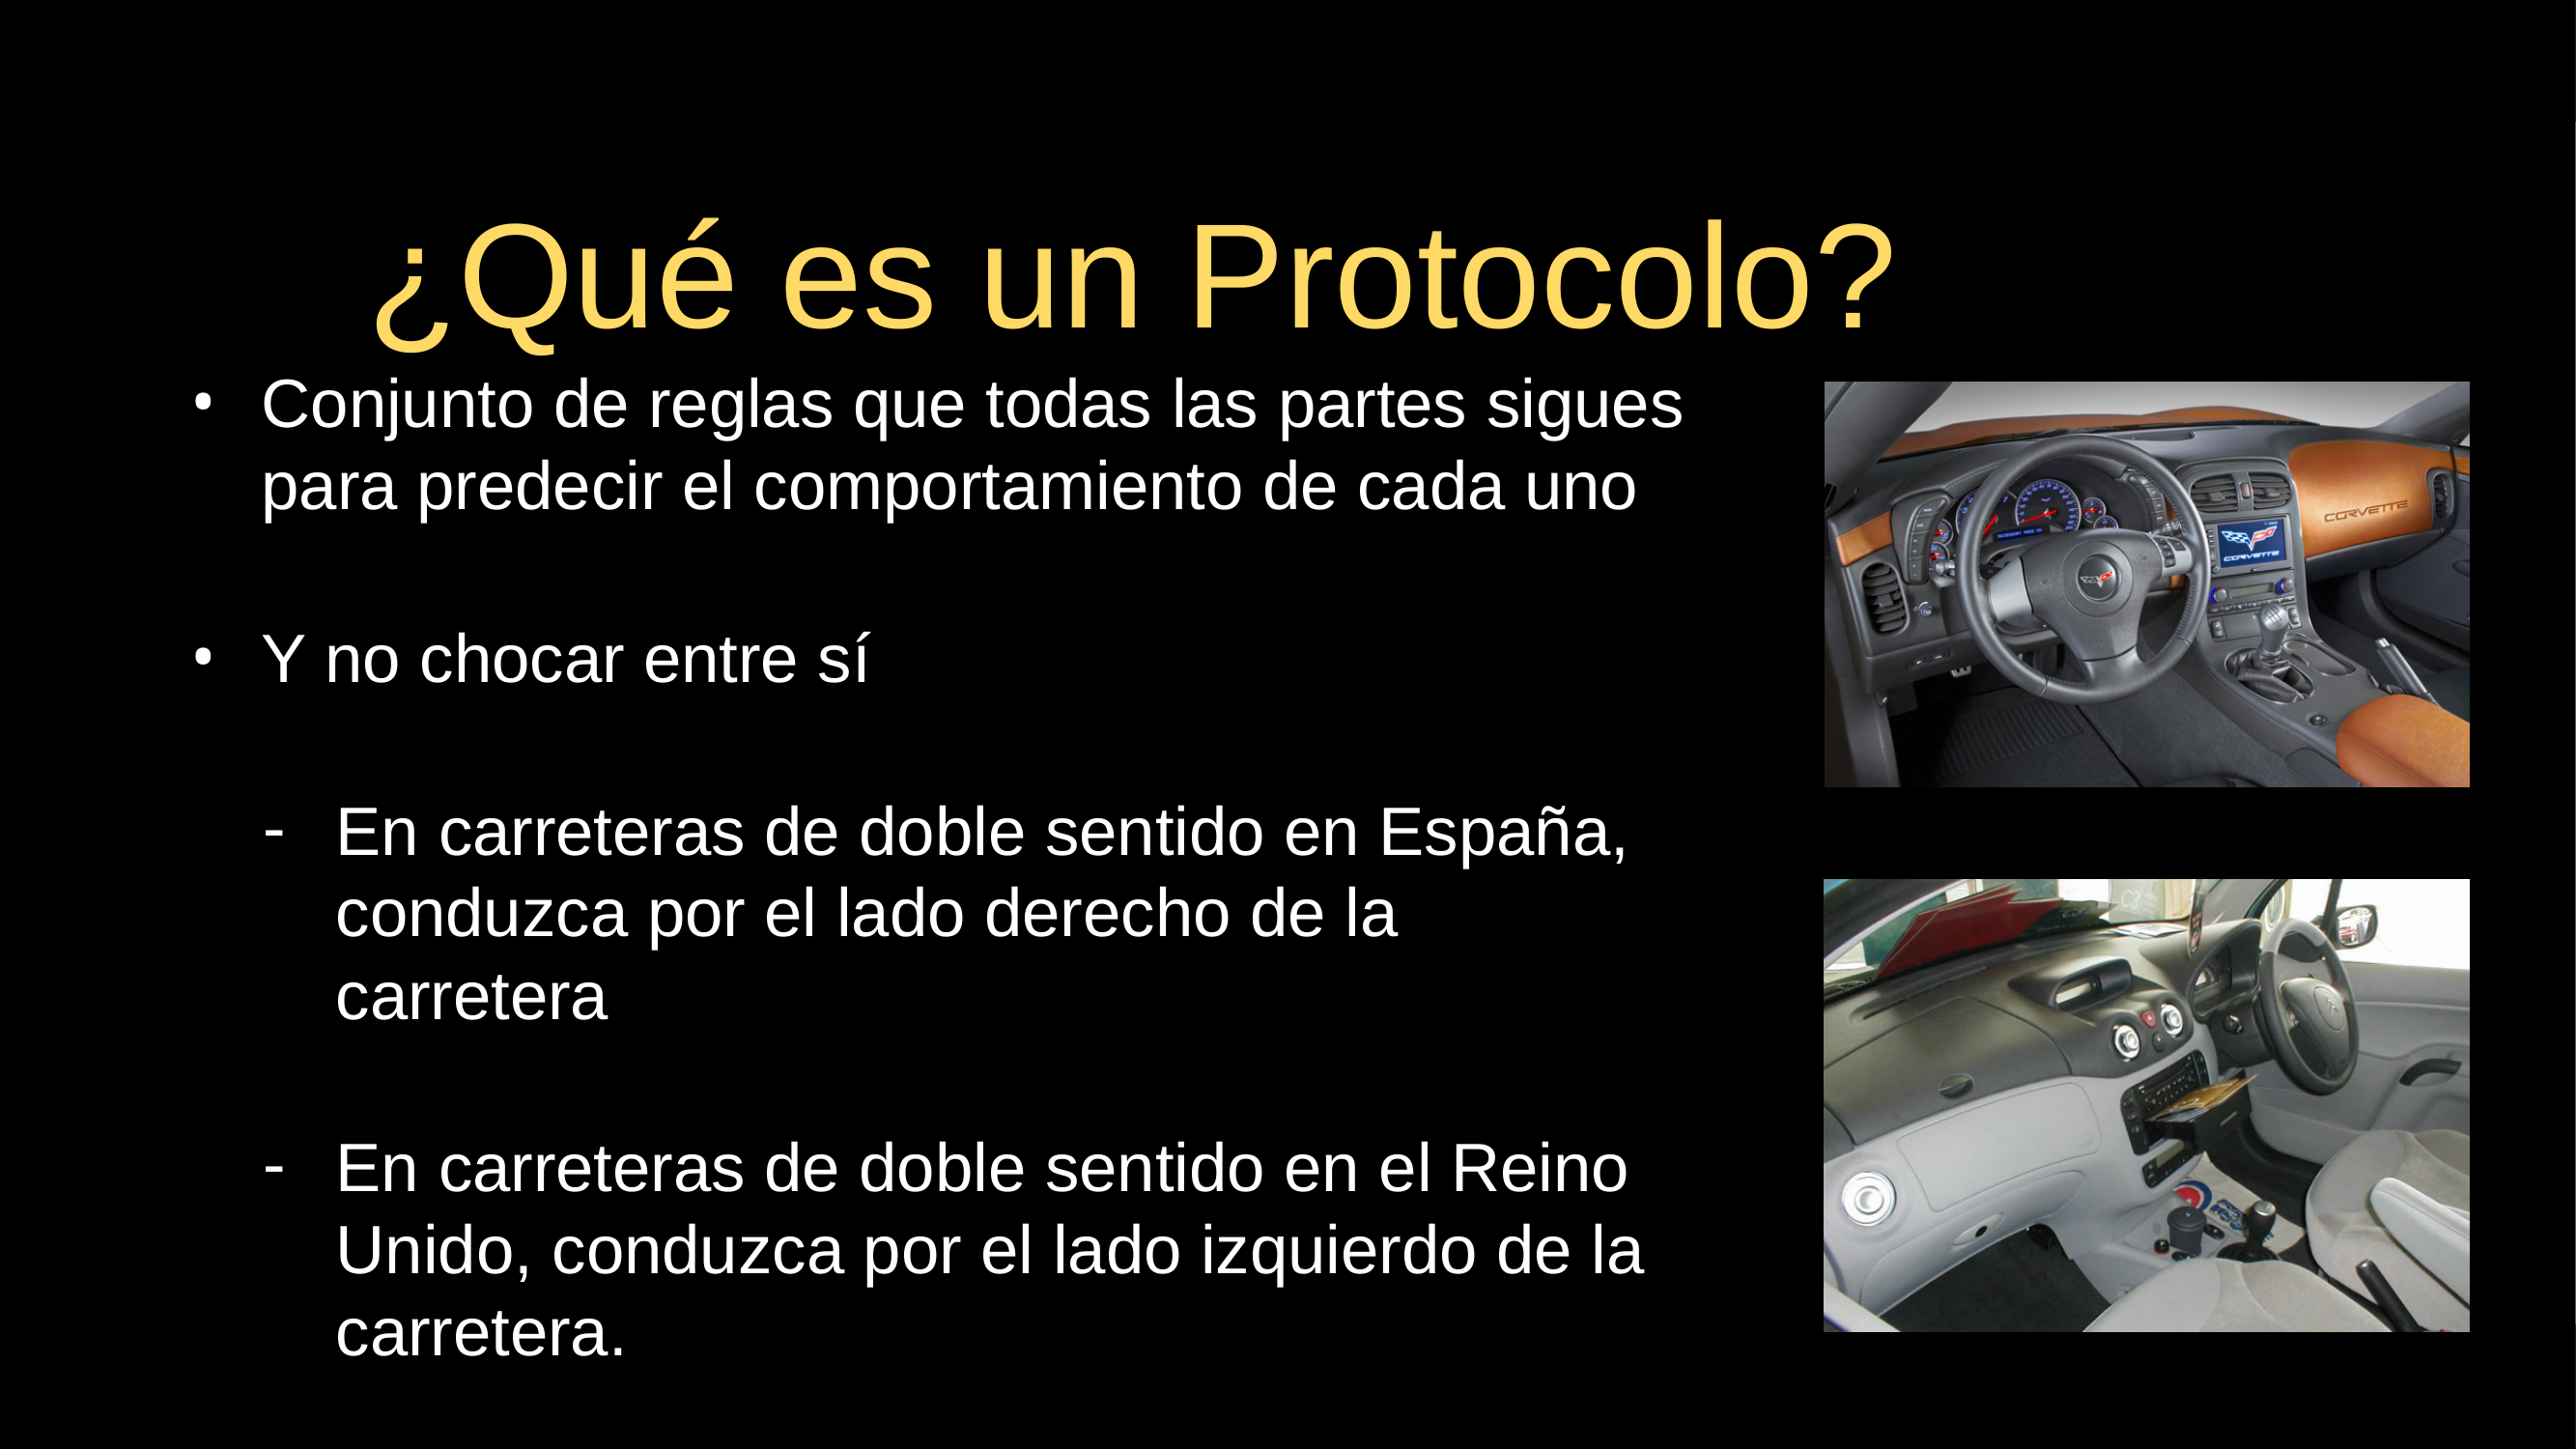

# ¿Qué es un Protocolo?
Conjunto de reglas que todas las partes sigues para predecir el comportamiento de cada uno
Y no chocar entre sí
En carreteras de doble sentido en España, conduzca por el lado derecho de la carretera
En carreteras de doble sentido en el Reino Unido, conduzca por el lado izquierdo de la carretera.